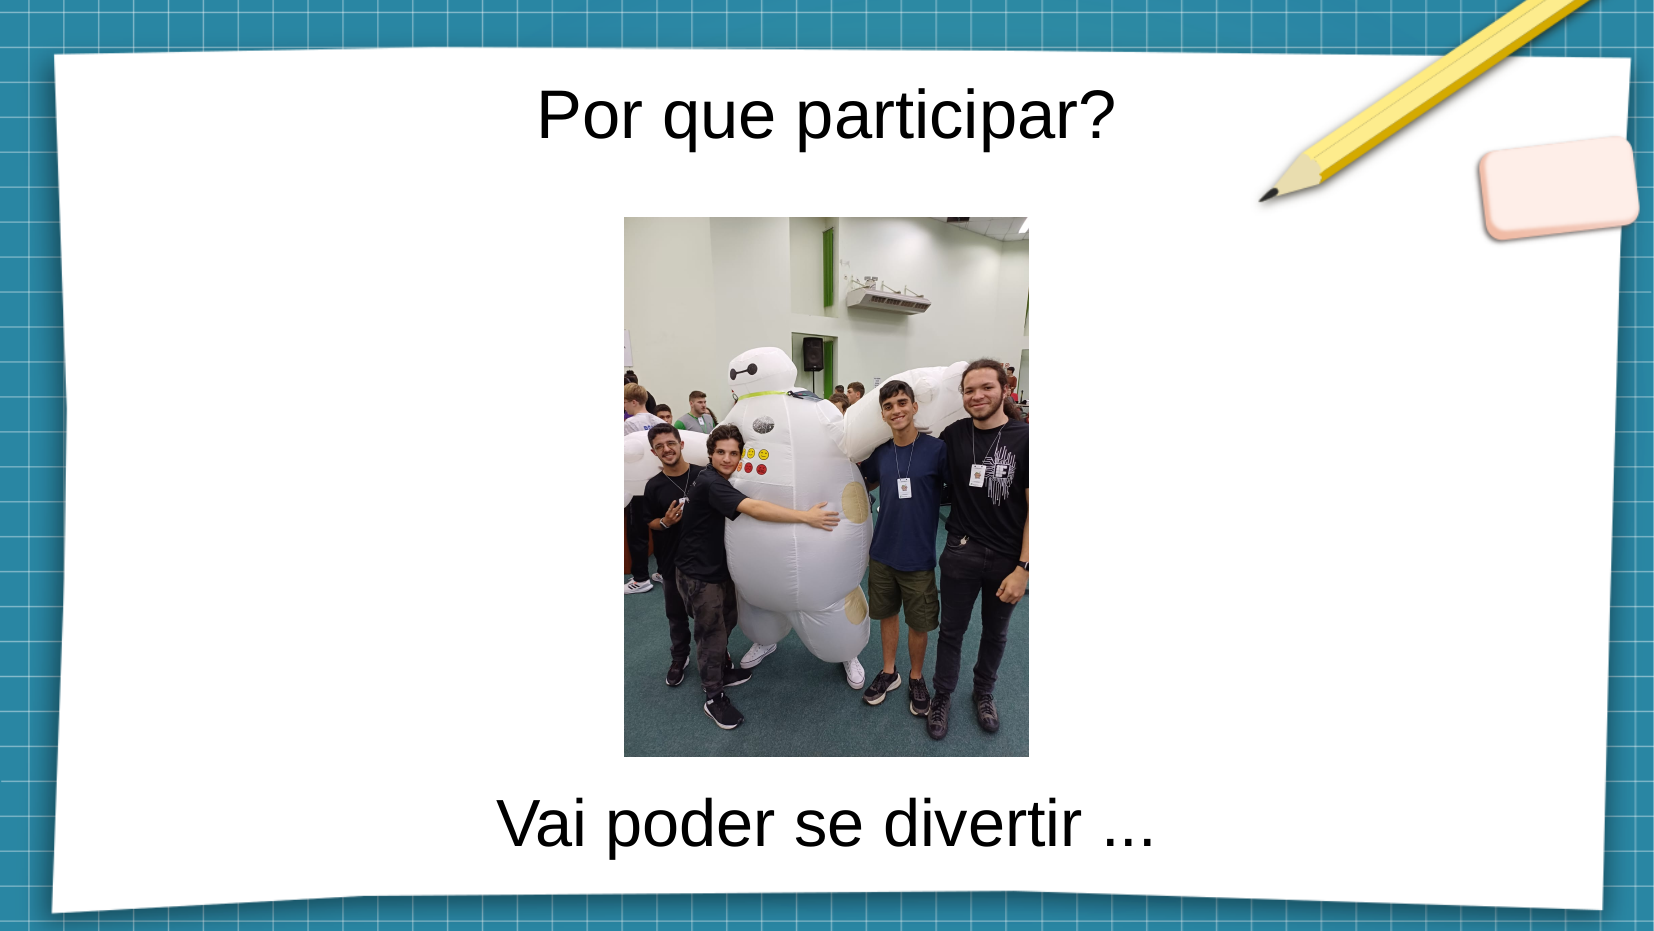

# Por que participar?
Vai poder se divertir ...